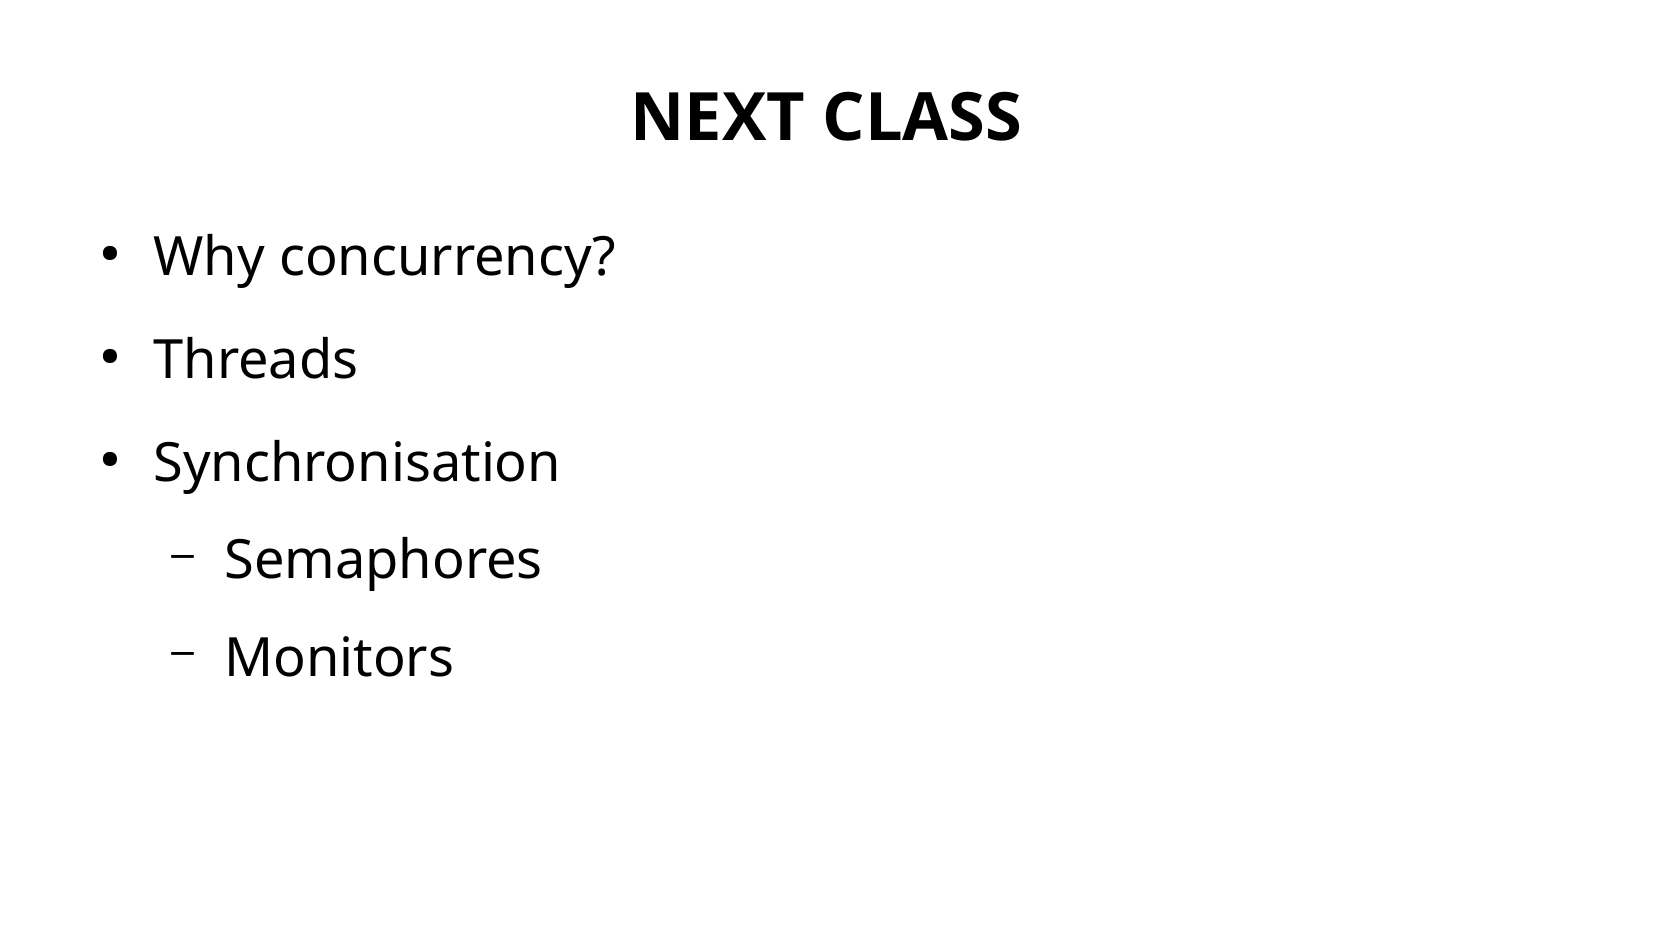

# NEXT CLASS
Why concurrency?
Threads
Synchronisation
Semaphores
Monitors